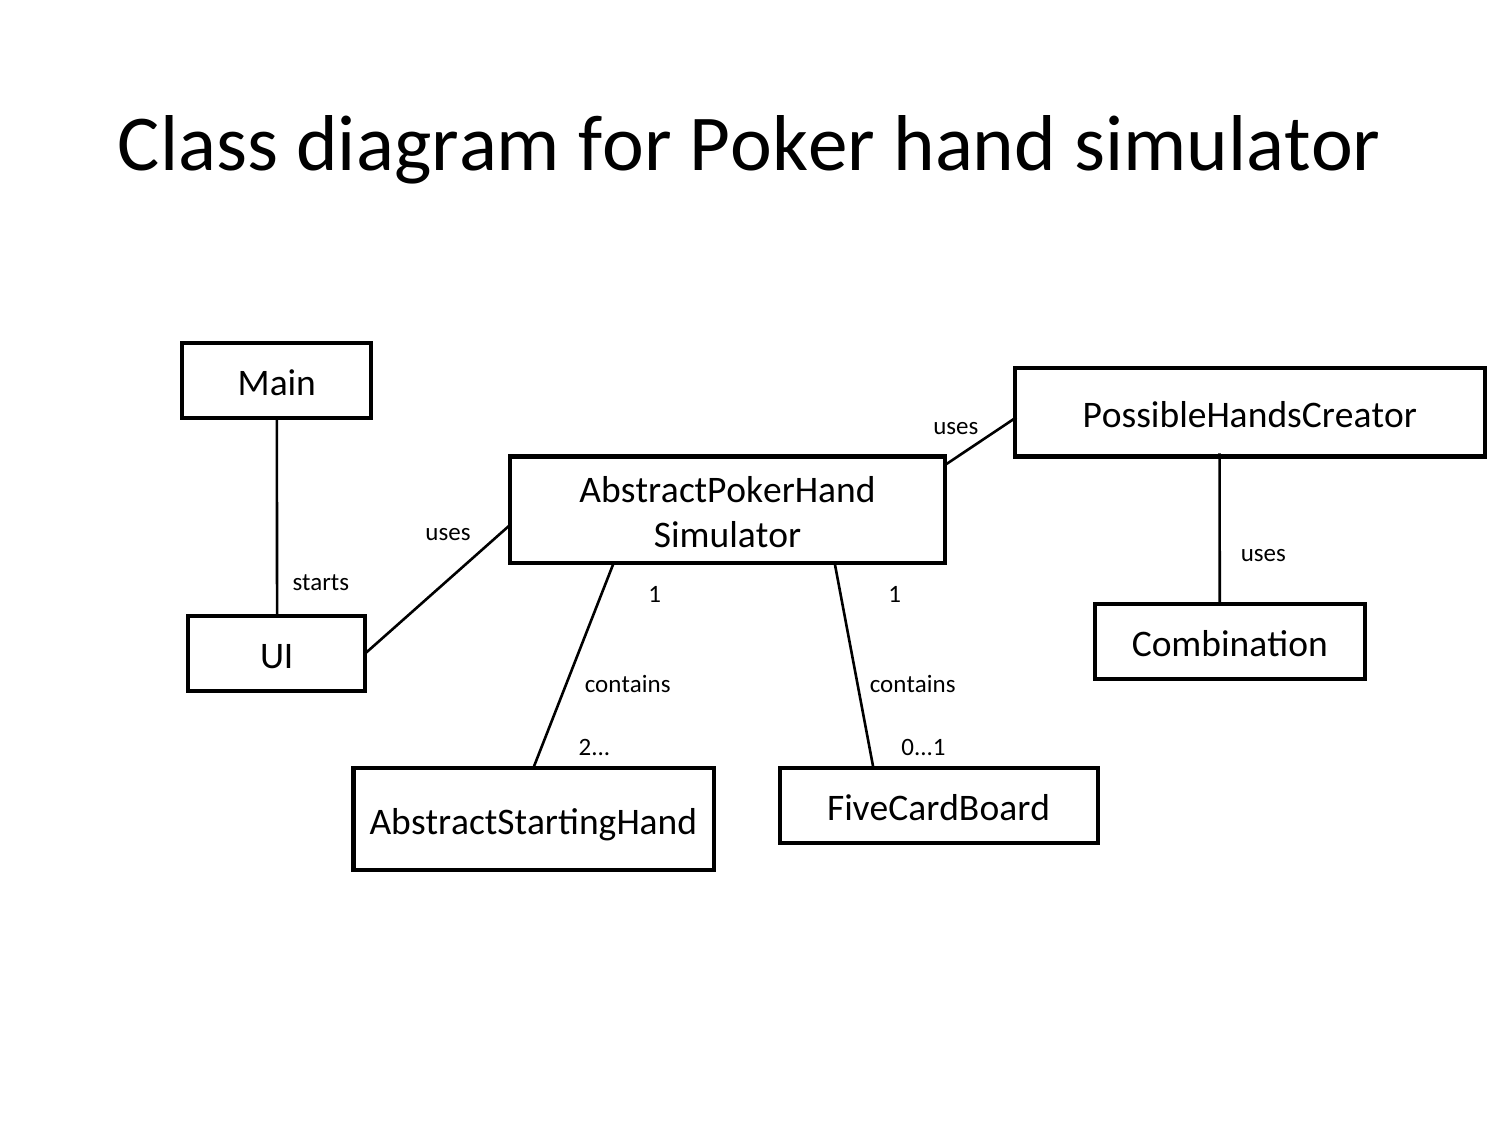

Class diagram for Poker hand simulator
Main
PossibleHandsCreator
uses
AbstractPokerHand
Simulator
uses
uses
starts
1
1
Combination
UI
contains
contains
2...
0...1
AbstractStartingHand
FiveCardBoard